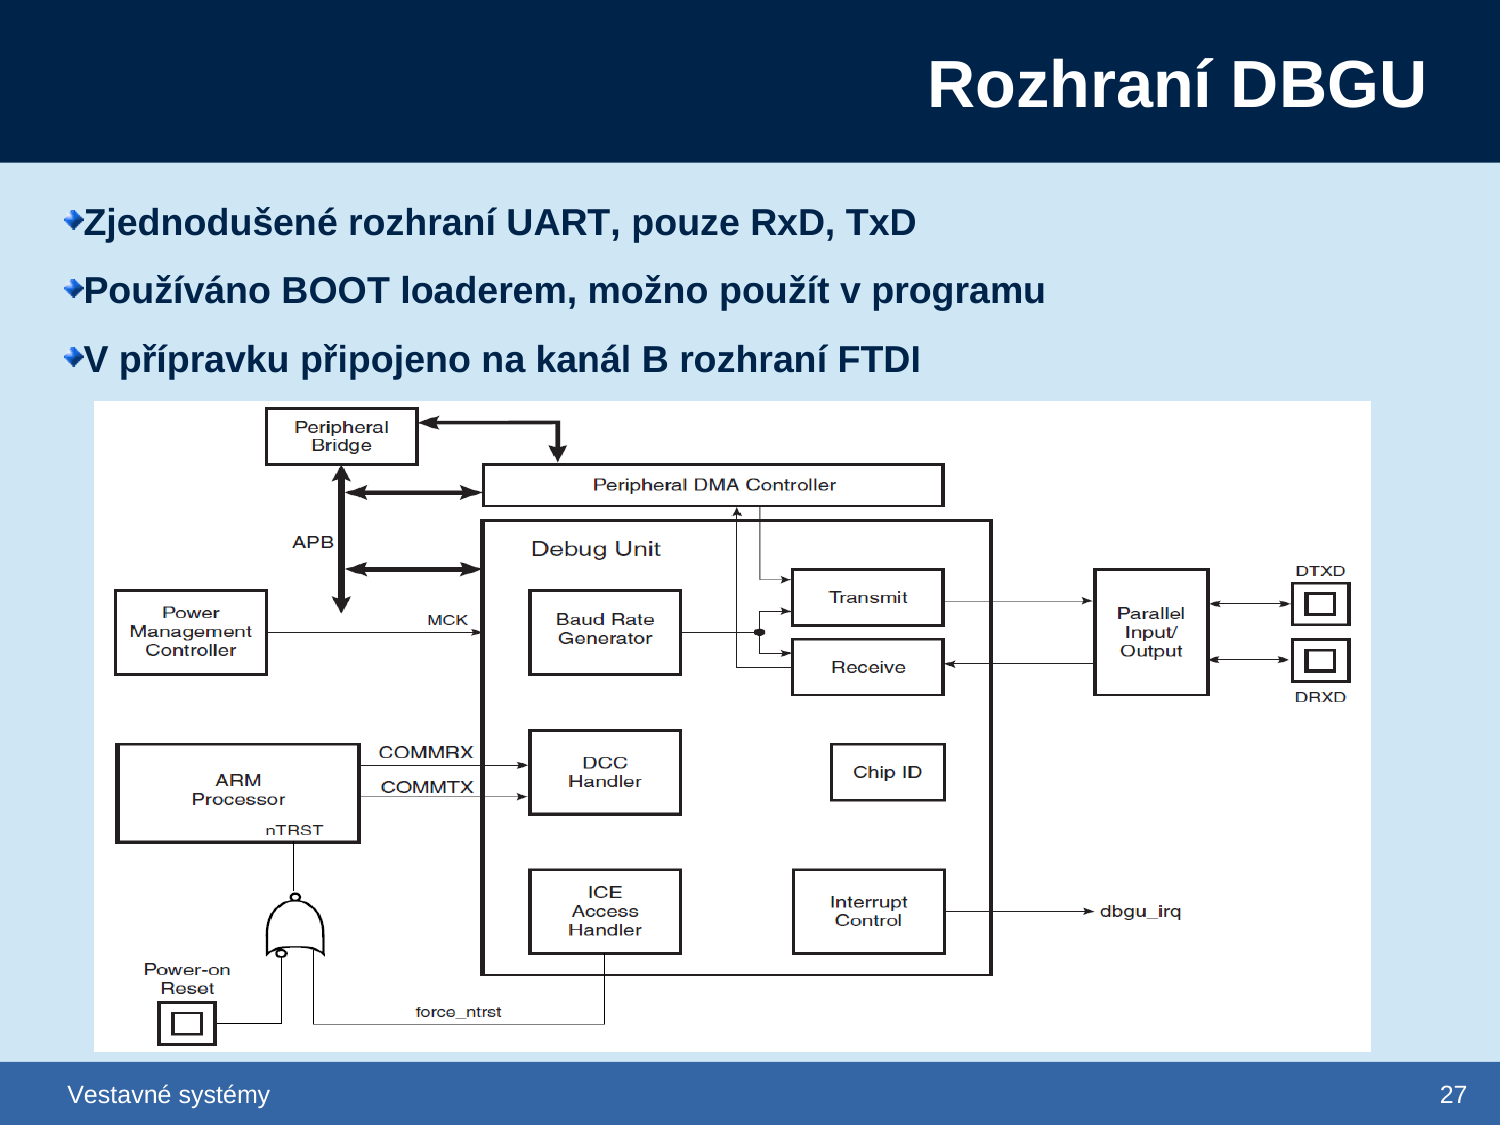

# Rozhraní DBGU
Zjednodušené rozhraní UART, pouze RxD, TxD
Používáno BOOT loaderem, možno použít v programu
V přípravku připojeno na kanál B rozhraní FTDI